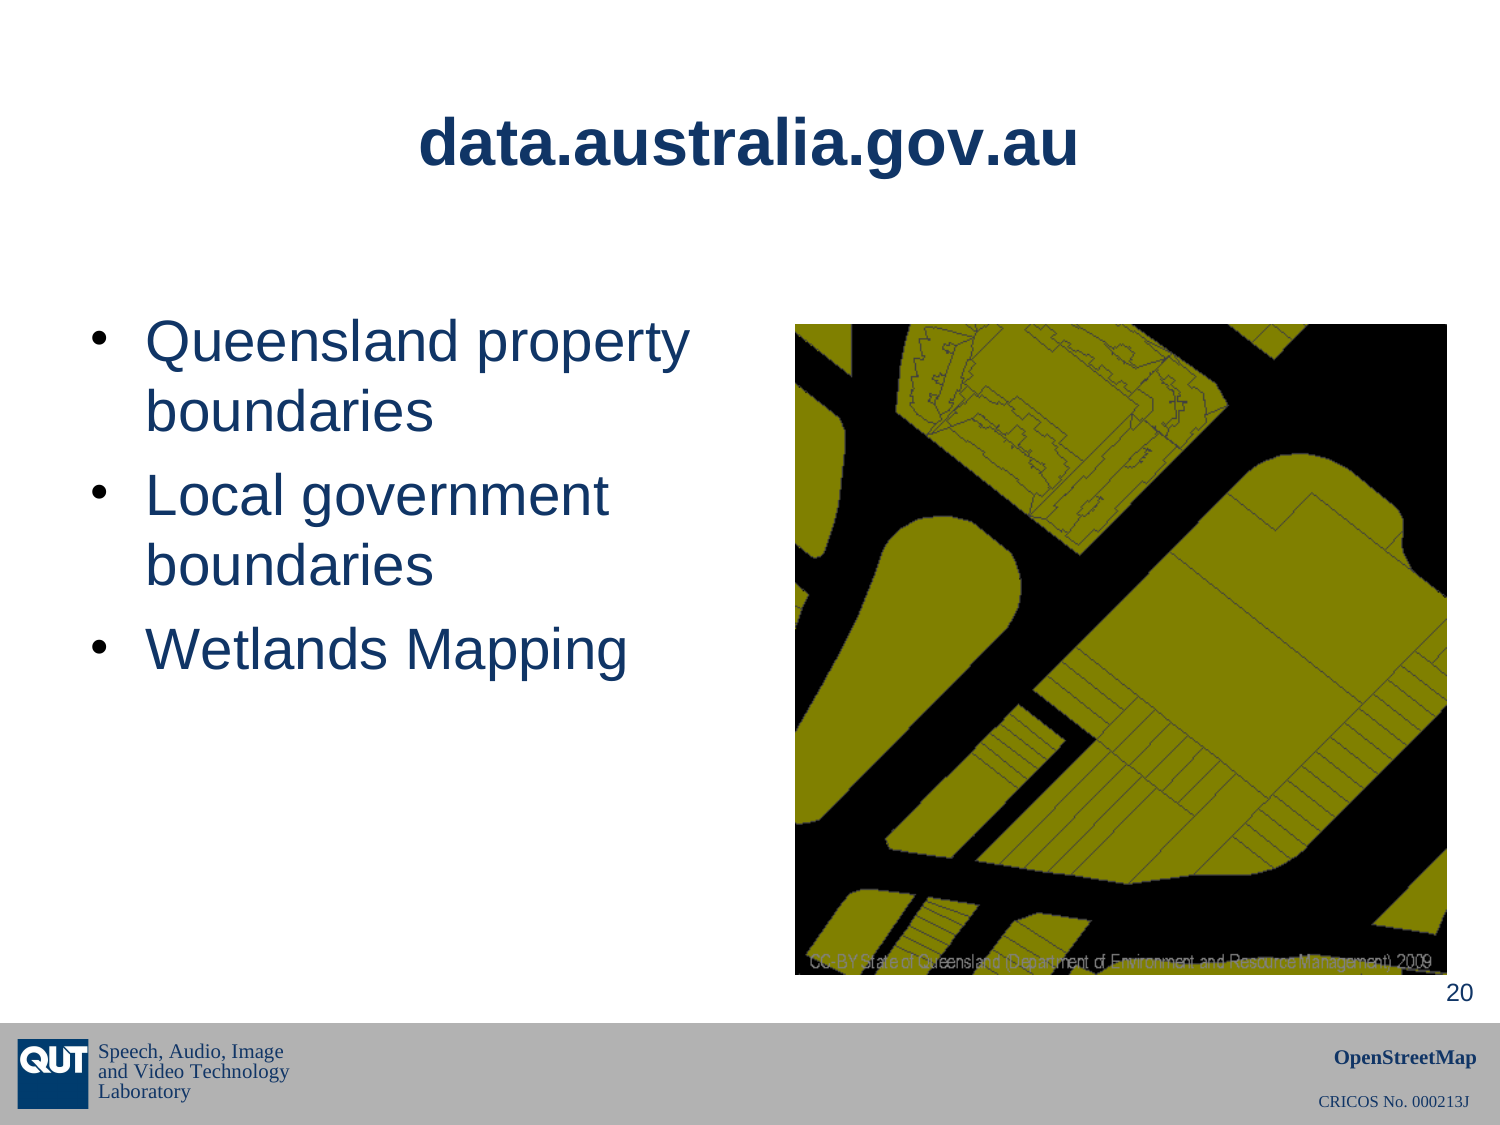

# data.australia.gov.au
Queensland property boundaries
Local government boundaries
Wetlands Mapping